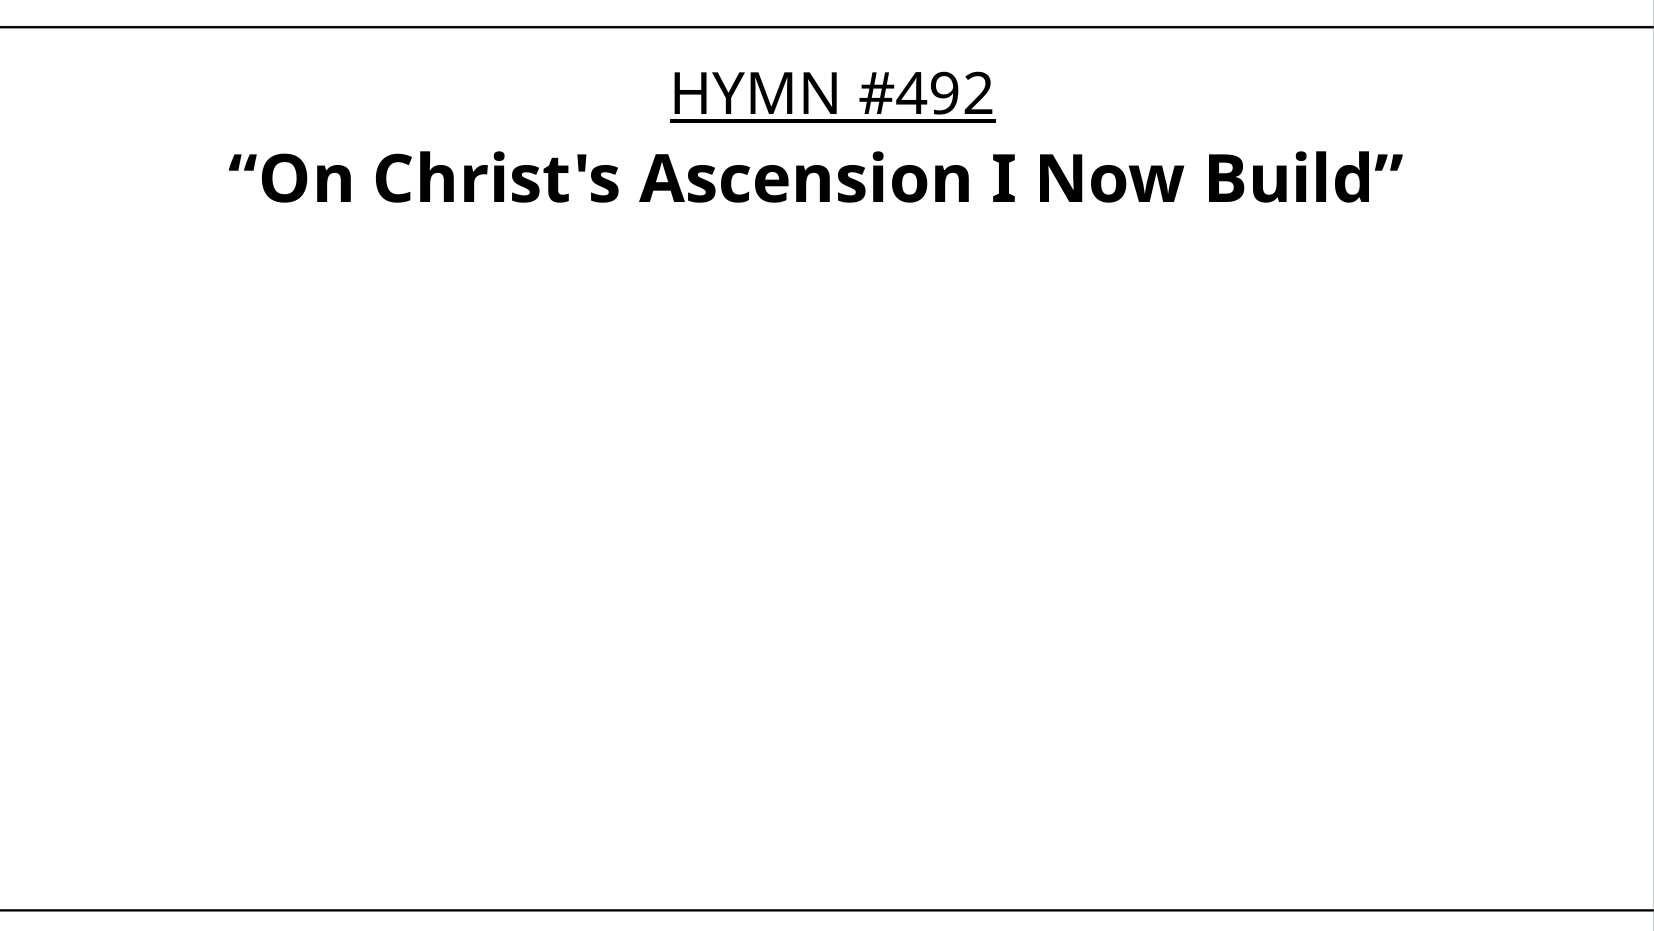

HYMN #492
“On Christ's Ascension I Now Build”